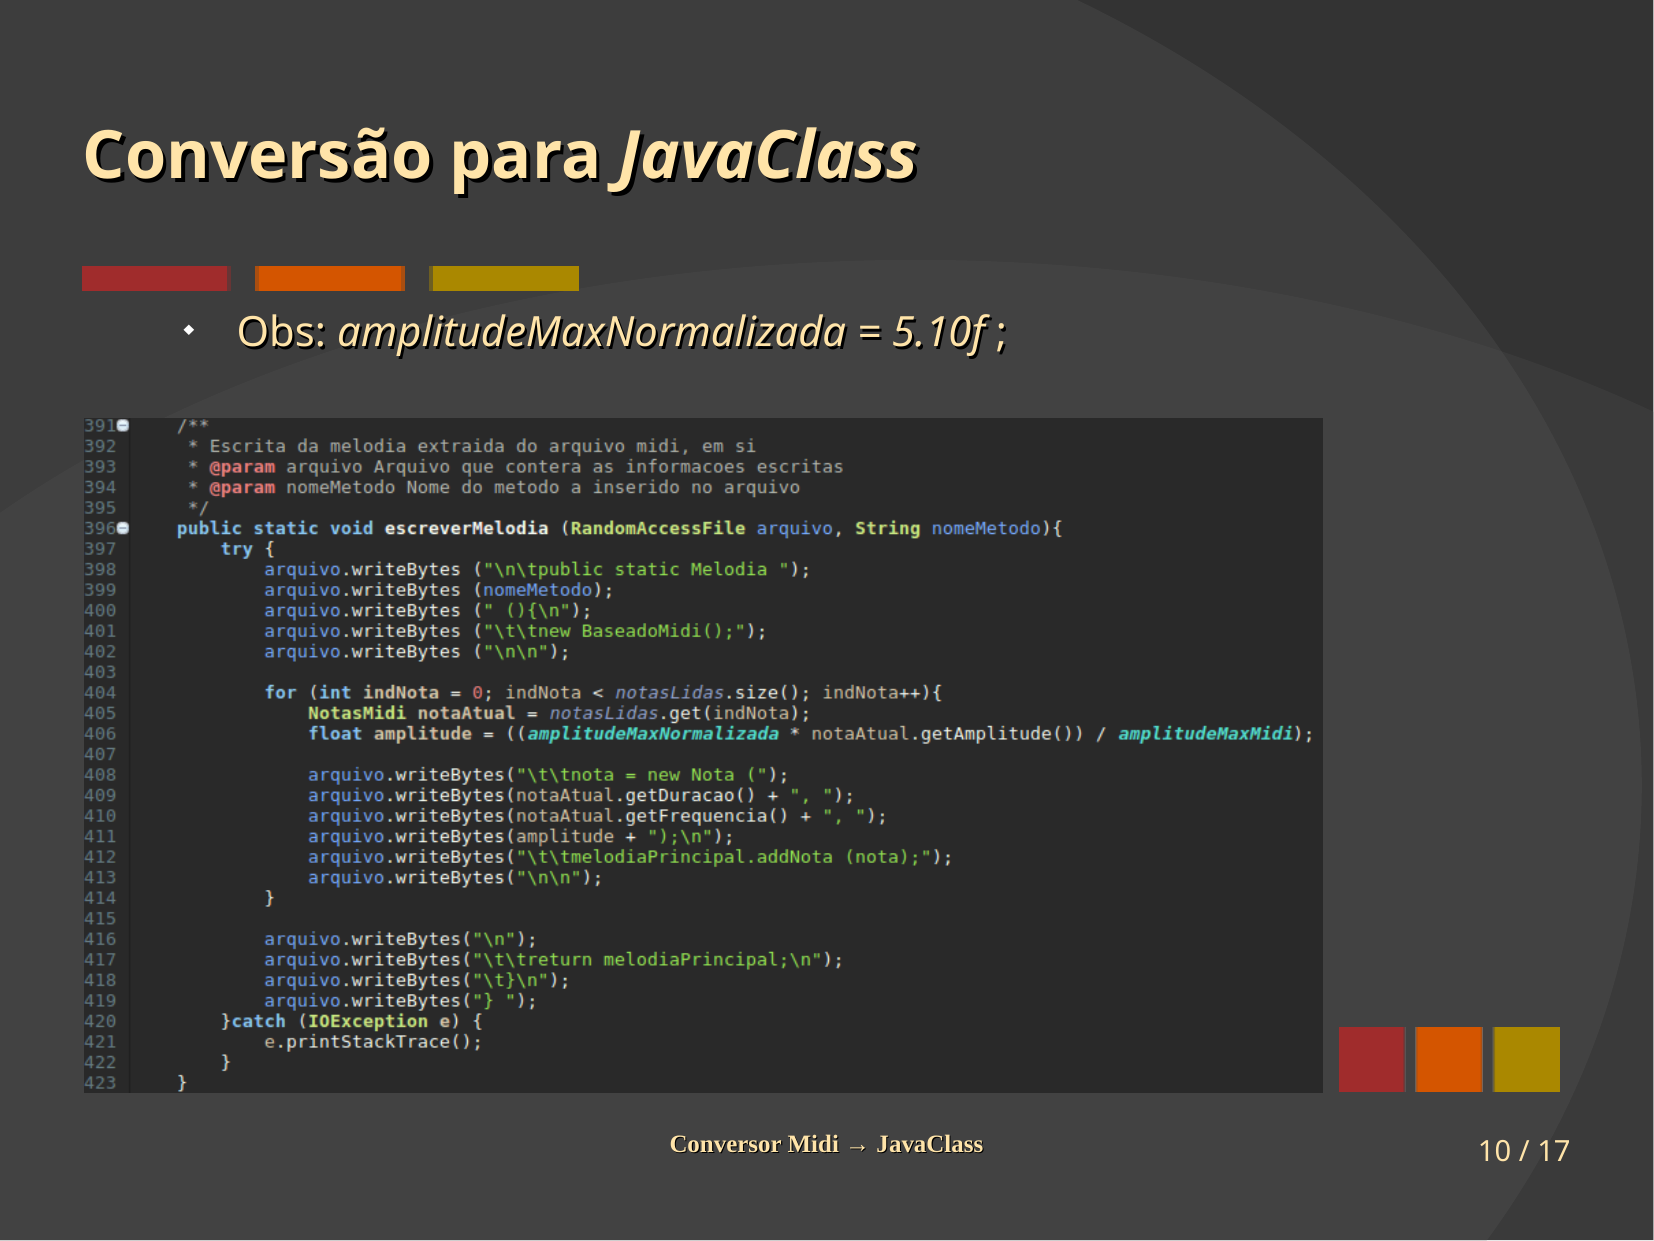

# Conversão para JavaClass
Obs: amplitudeMaxNormalizada = 5.10f ;
10